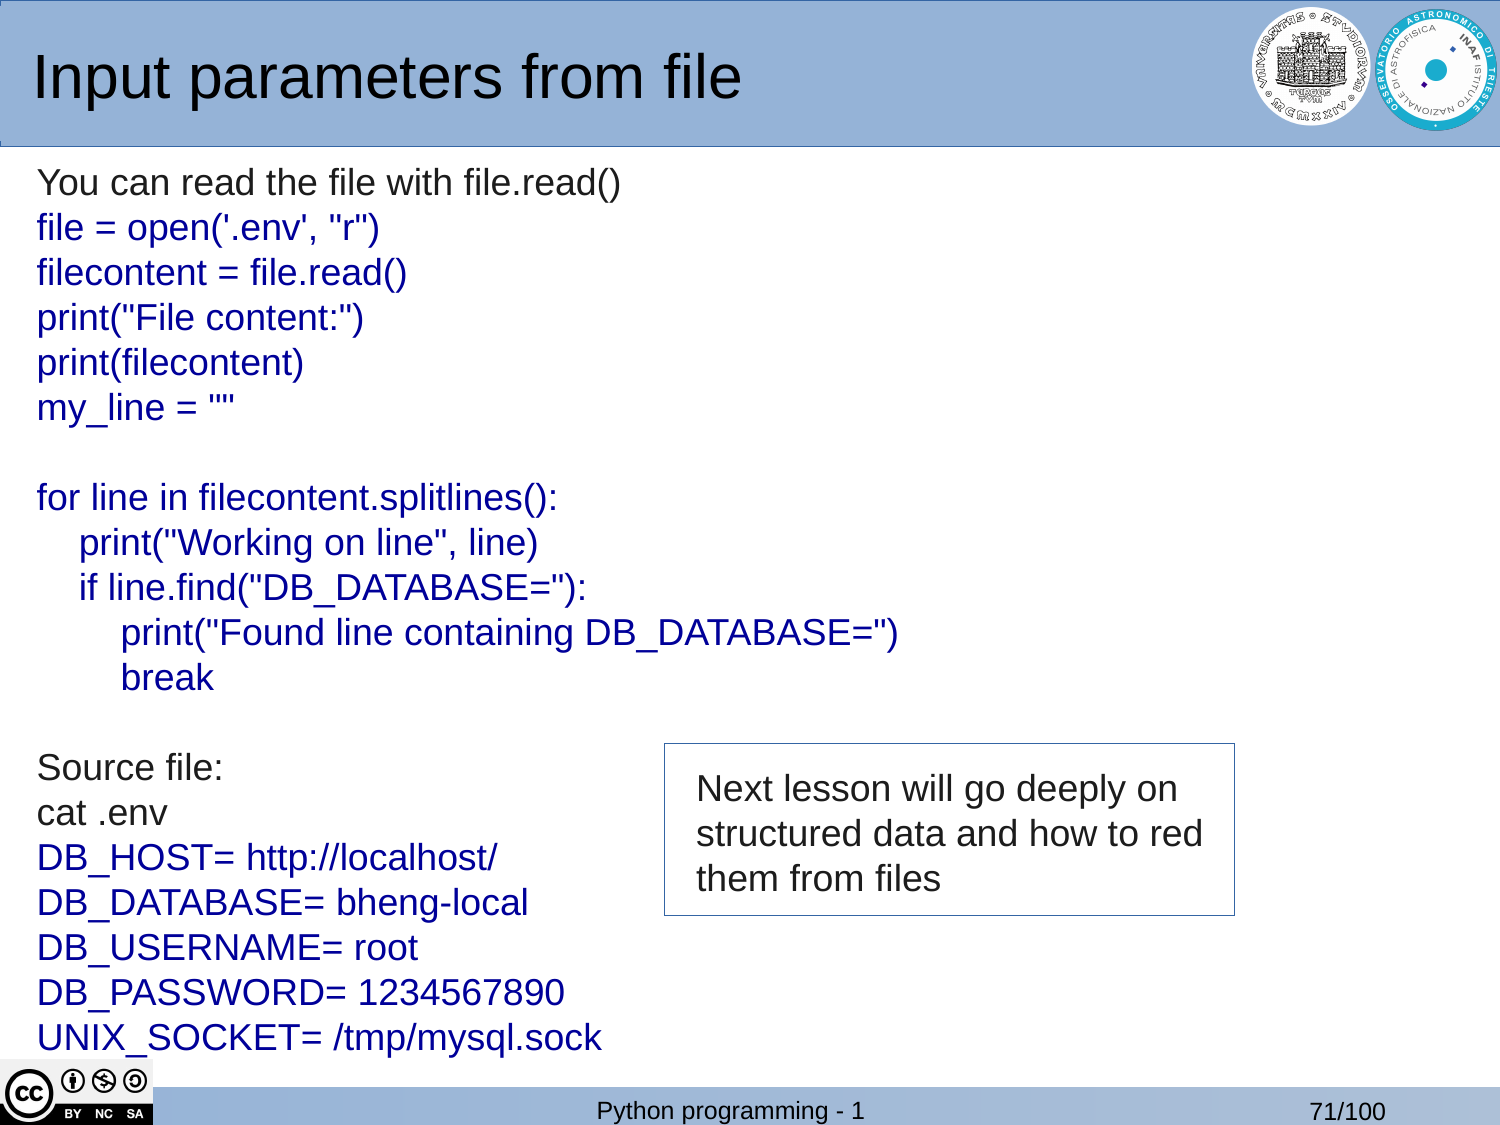

Input parameters from file
# You can read the file with file.read()
file = open('.env', "r")
filecontent = file.read()
print("File content:")
print(filecontent)
my_line = ""
for line in filecontent.splitlines():
 print("Working on line", line)
 if line.find("DB_DATABASE="):
 print("Found line containing DB_DATABASE=")
 break
Source file:
cat .env
DB_HOST= http://localhost/
DB_DATABASE= bheng-local
DB_USERNAME= root
DB_PASSWORD= 1234567890
UNIX_SOCKET= /tmp/mysql.sock
Next lesson will go deeply on structured data and how to red them from files